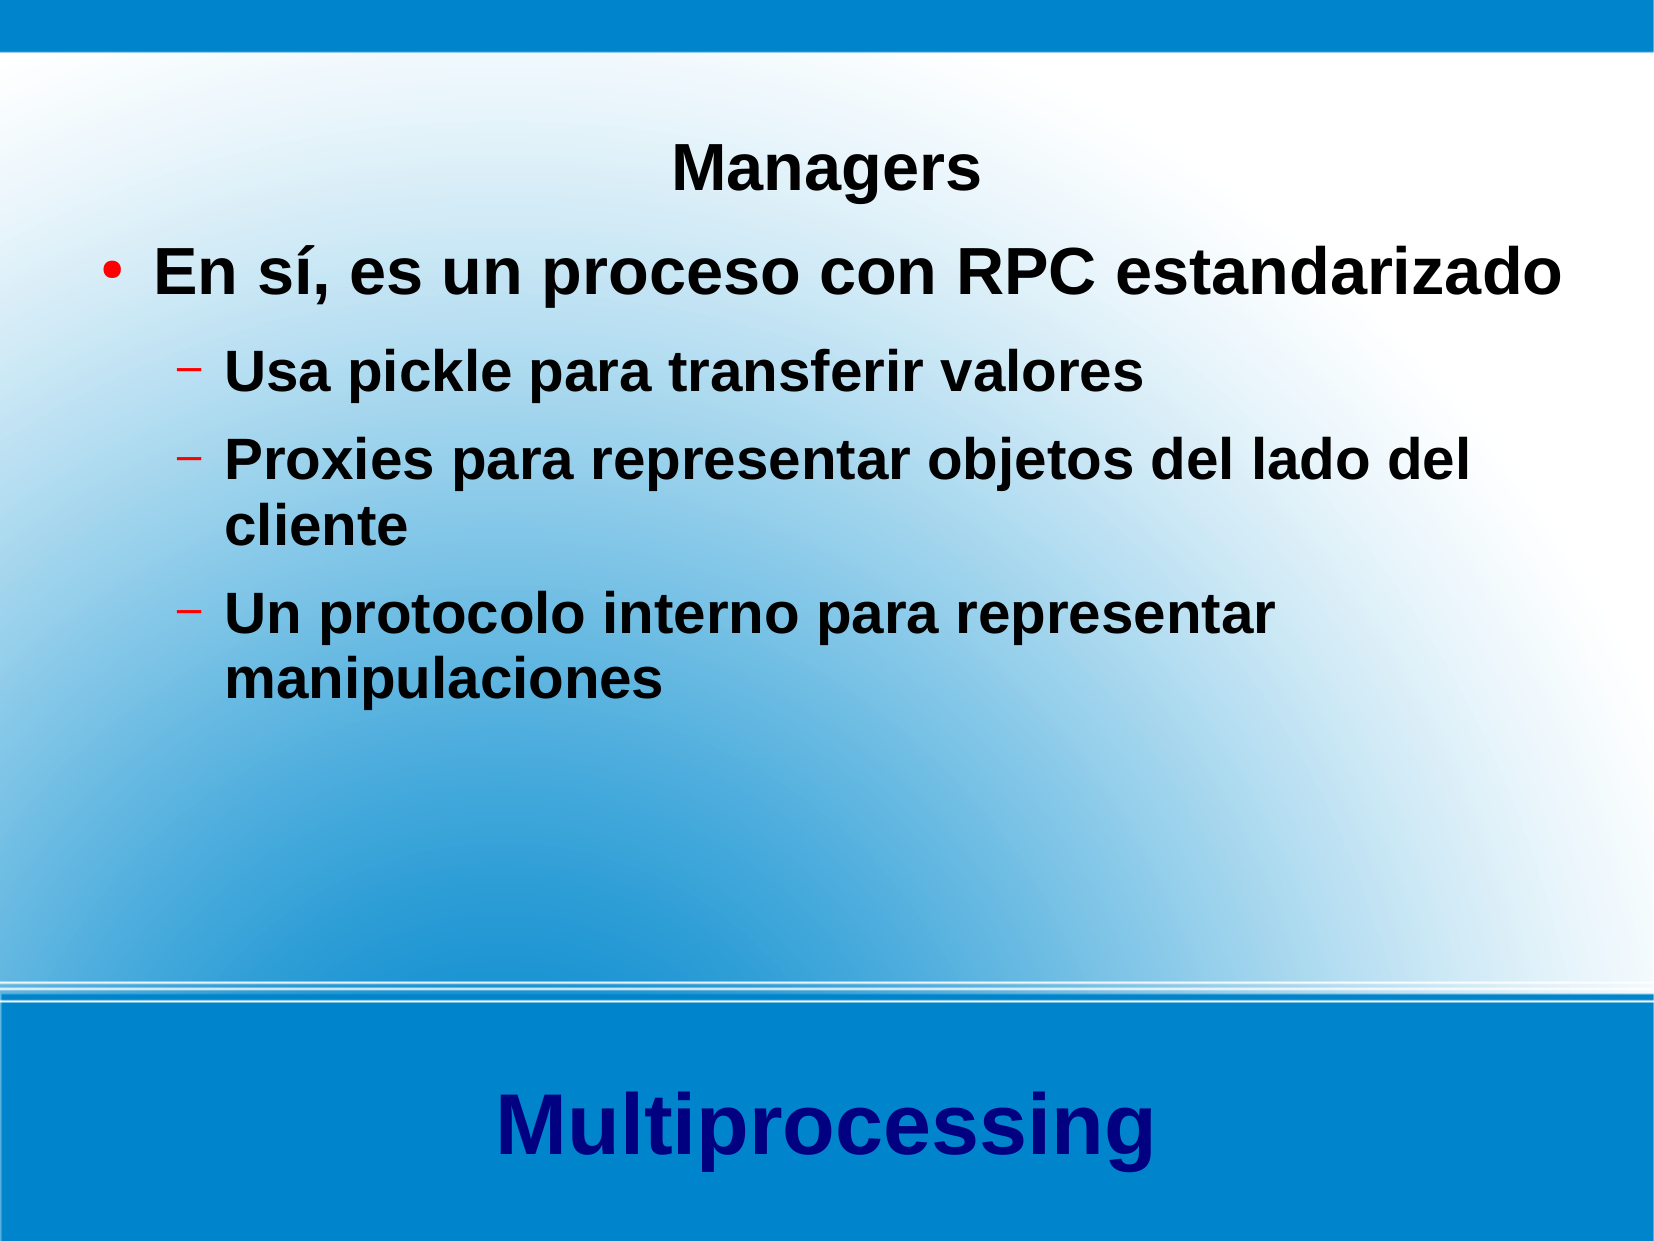

Managers
En sí, es un proceso con RPC estandarizado
Usa pickle para transferir valores
Proxies para representar objetos del lado del cliente
Un protocolo interno para representar manipulaciones
# Multiprocessing